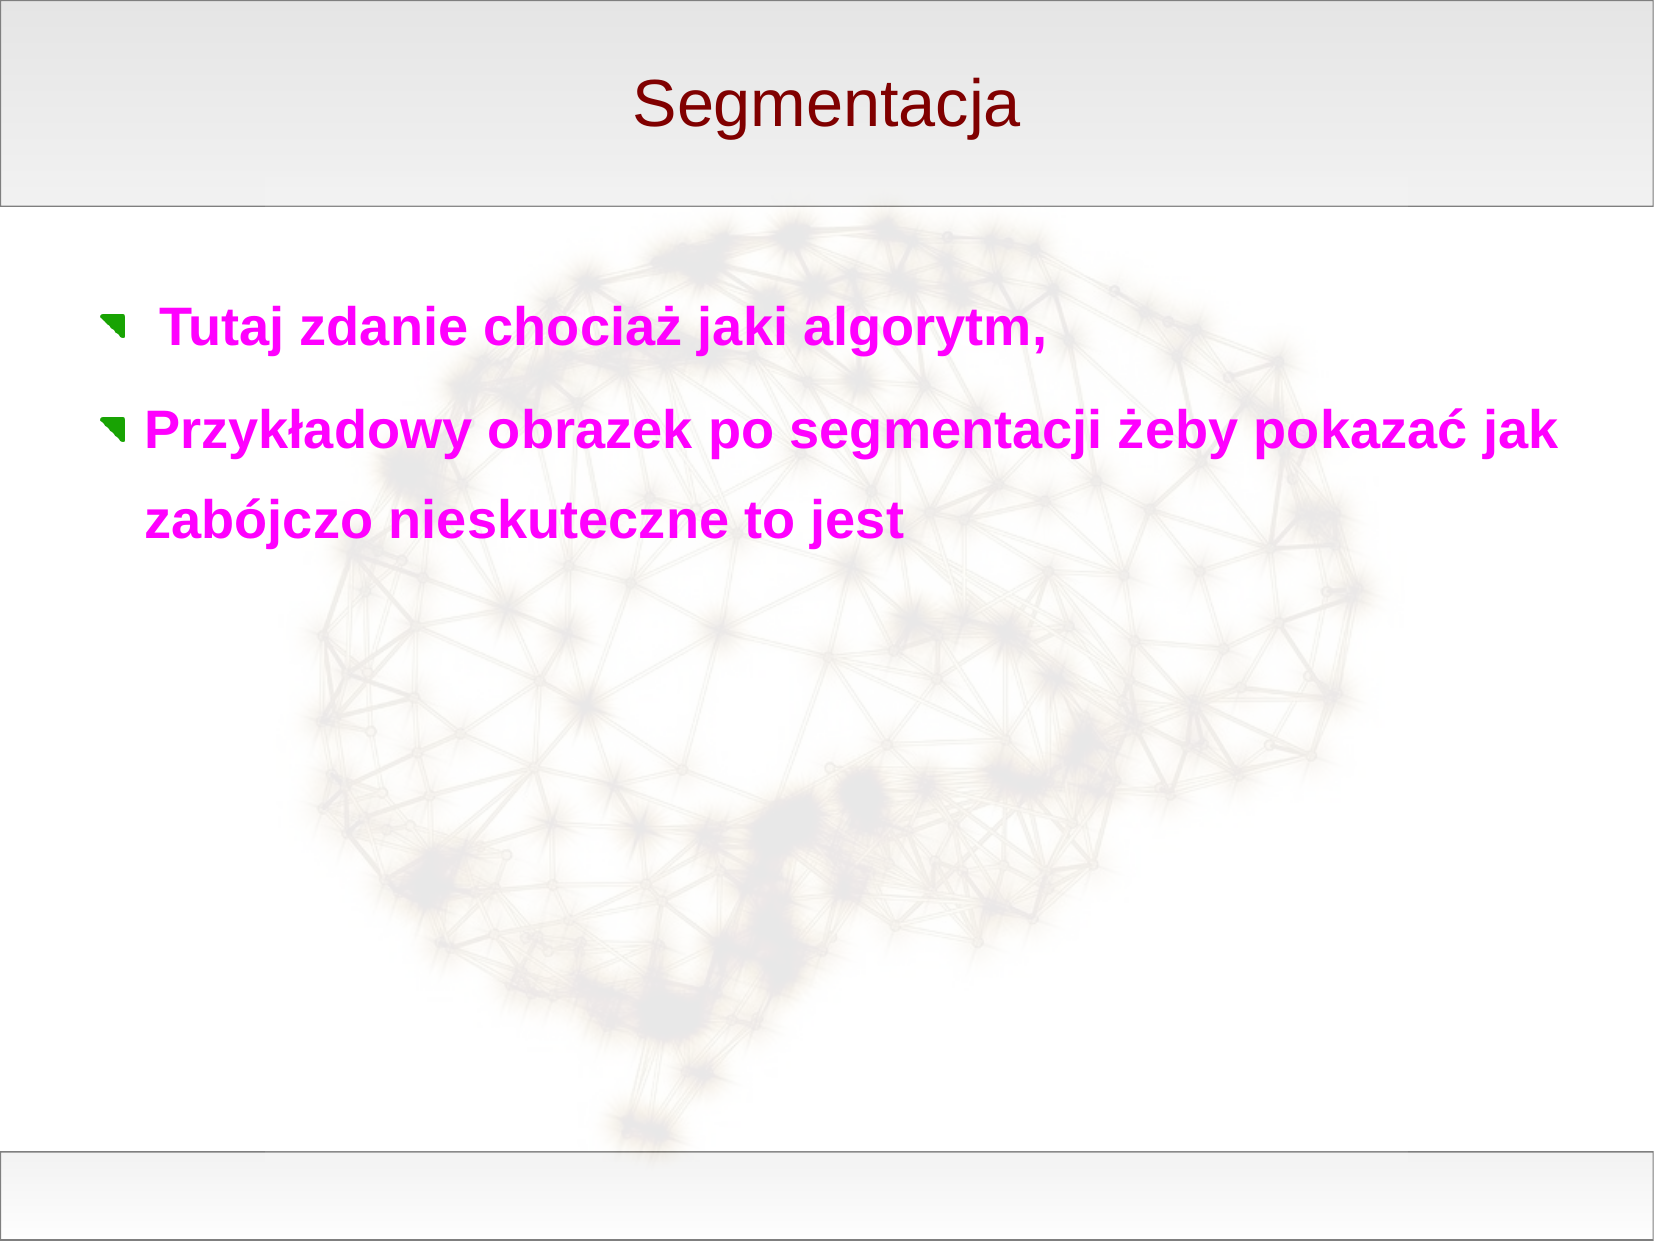

# Segmentacja
 Tutaj zdanie chociaż jaki algorytm,
Przykładowy obrazek po segmentacji żeby pokazać jak zabójczo nieskuteczne to jest